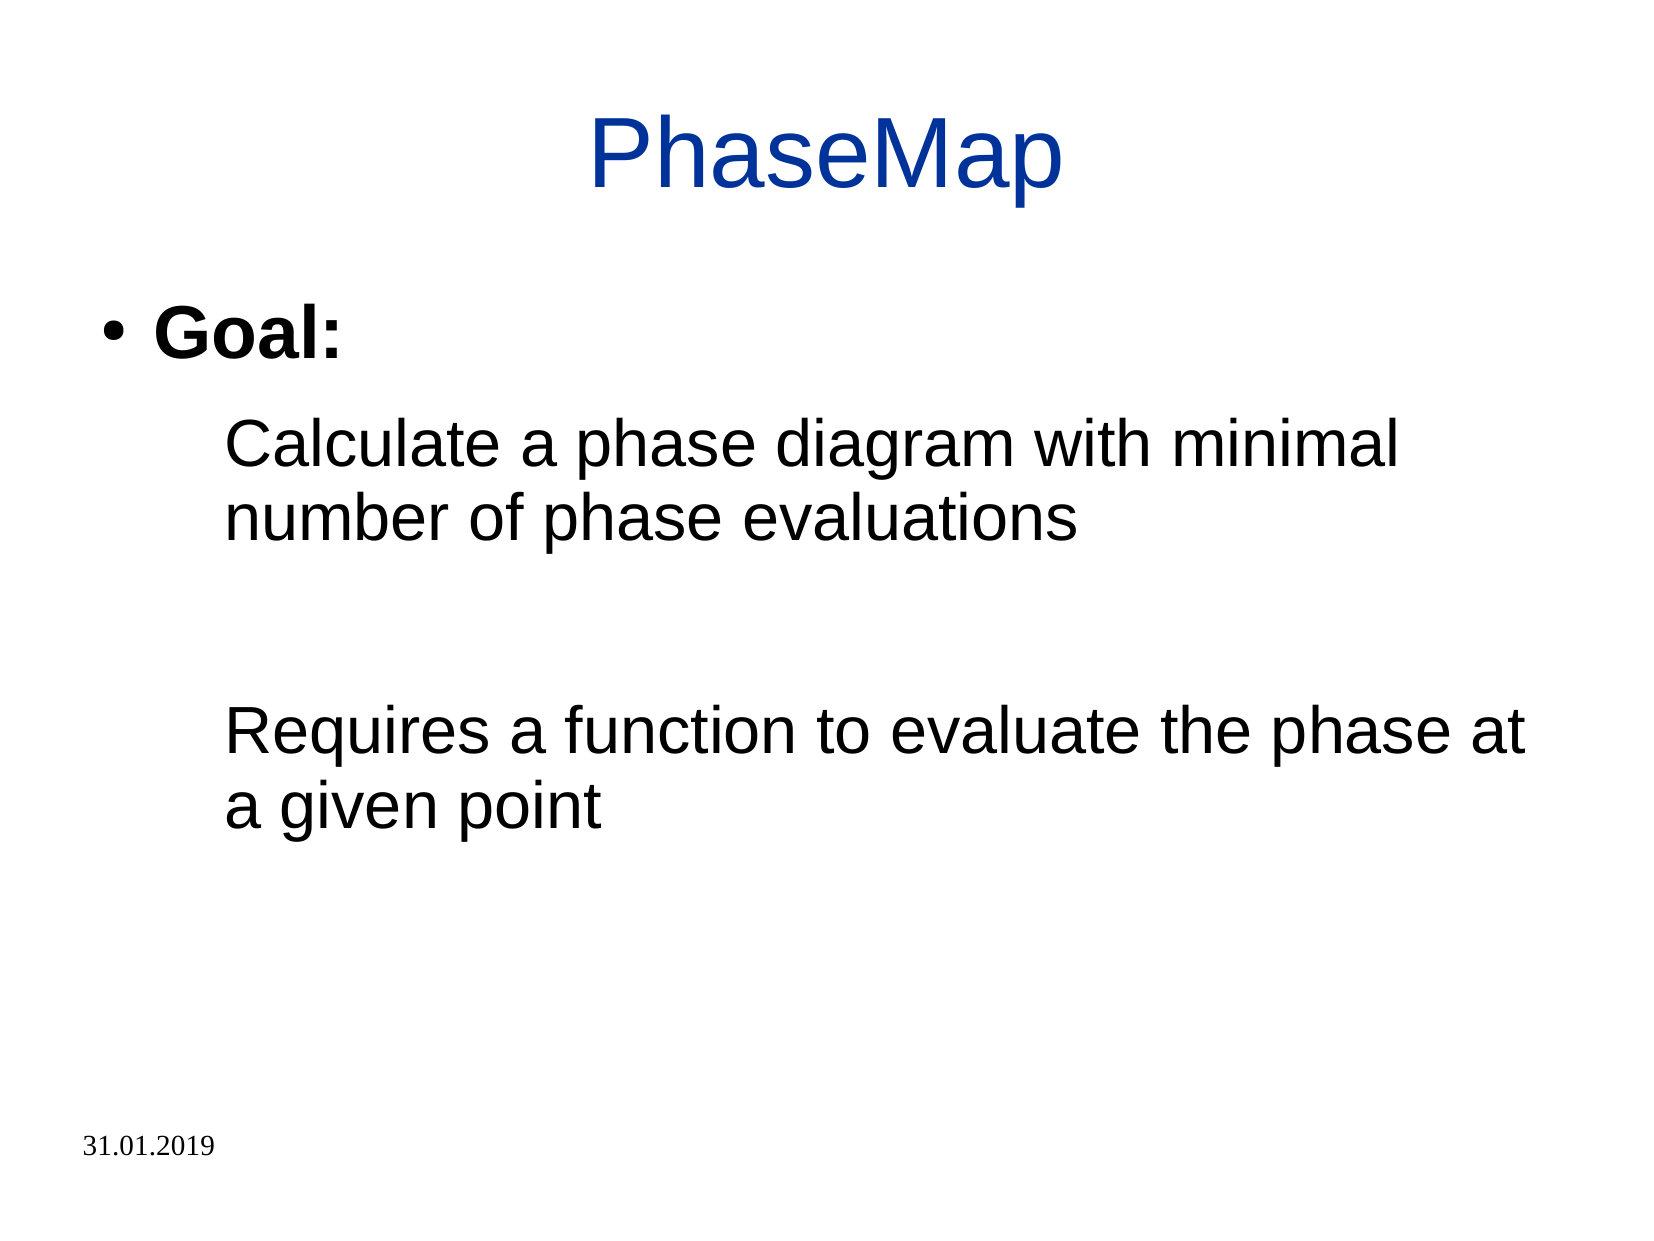

# PhaseMap
Goal:
Calculate a phase diagram with minimal number of phase evaluations
Requires a function to evaluate the phase at a given point